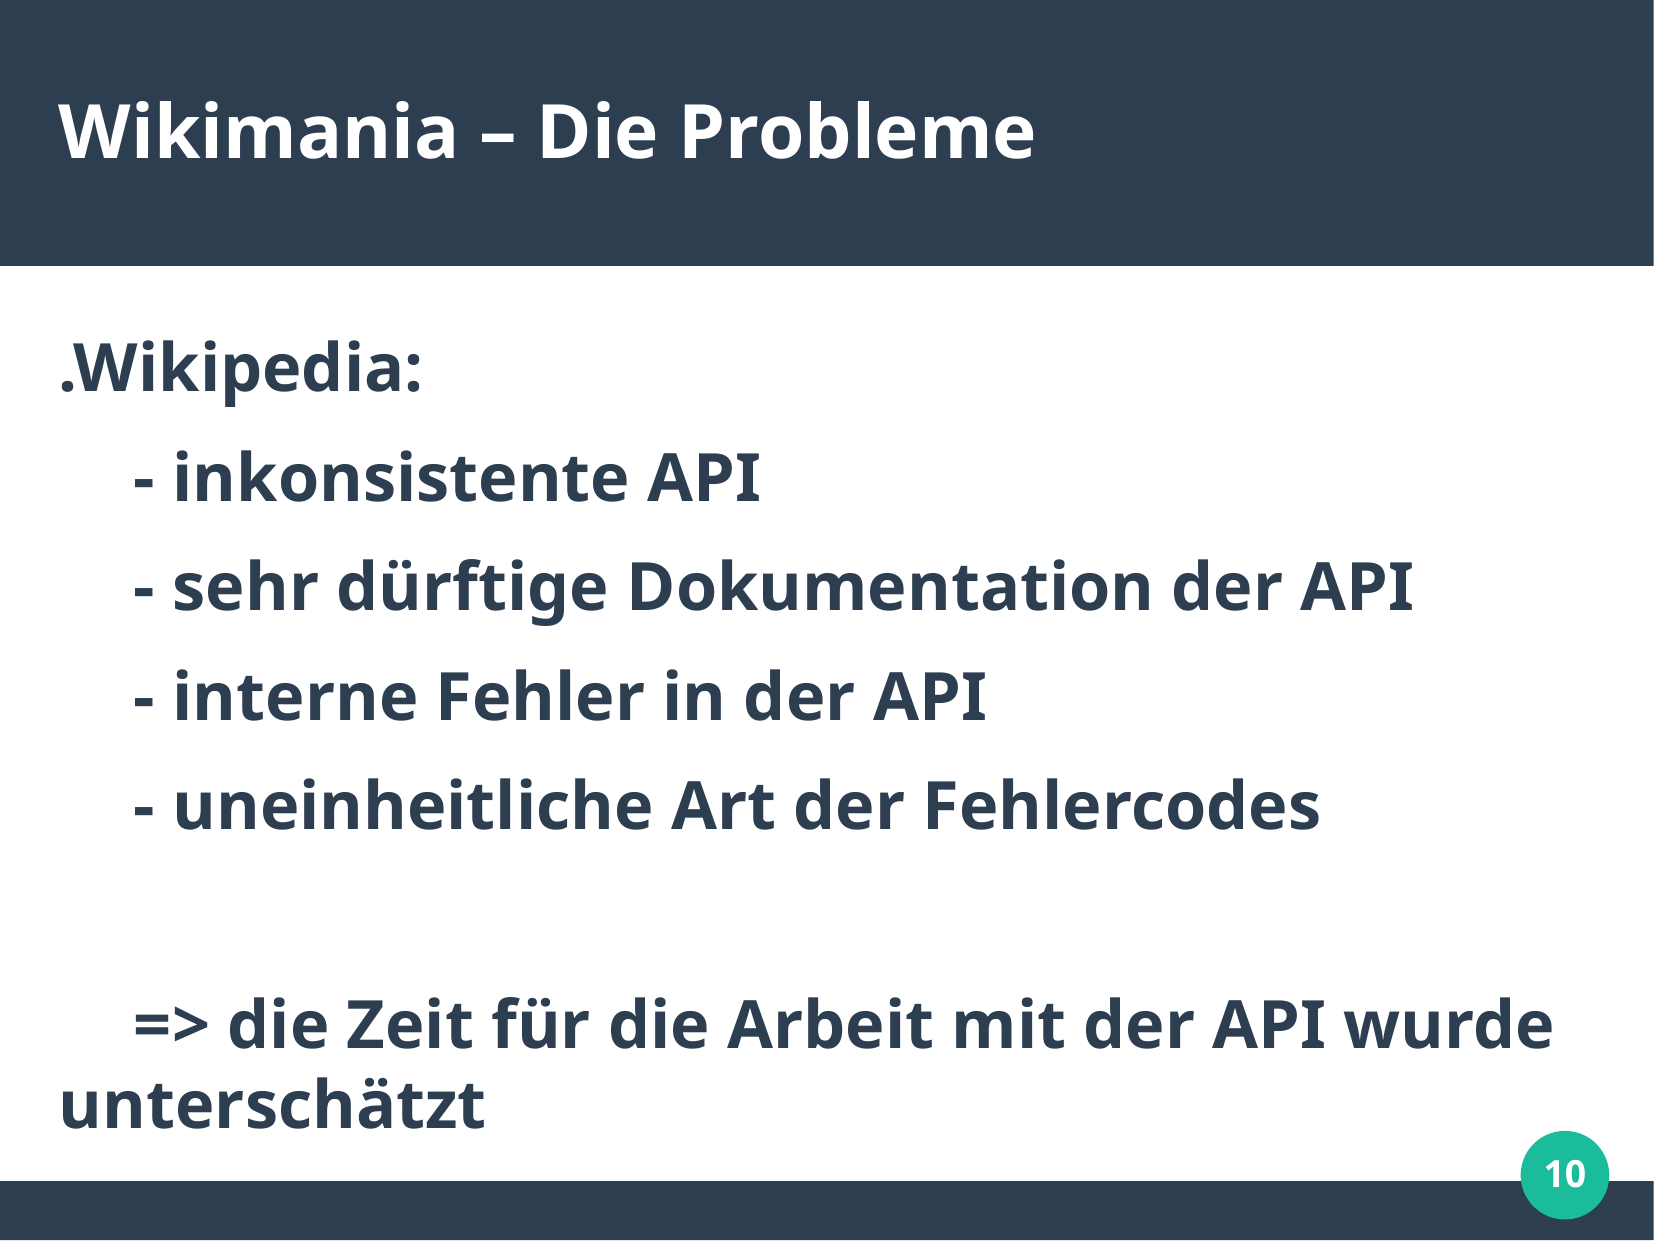

# Wikimania – Die Probleme
.Wikipedia:
	- inkonsistente API
	- sehr dürftige Dokumentation der API
	- interne Fehler in der API
	- uneinheitliche Art der Fehlercodes
 	=> die Zeit für die Arbeit mit der API wurde	 unterschätzt